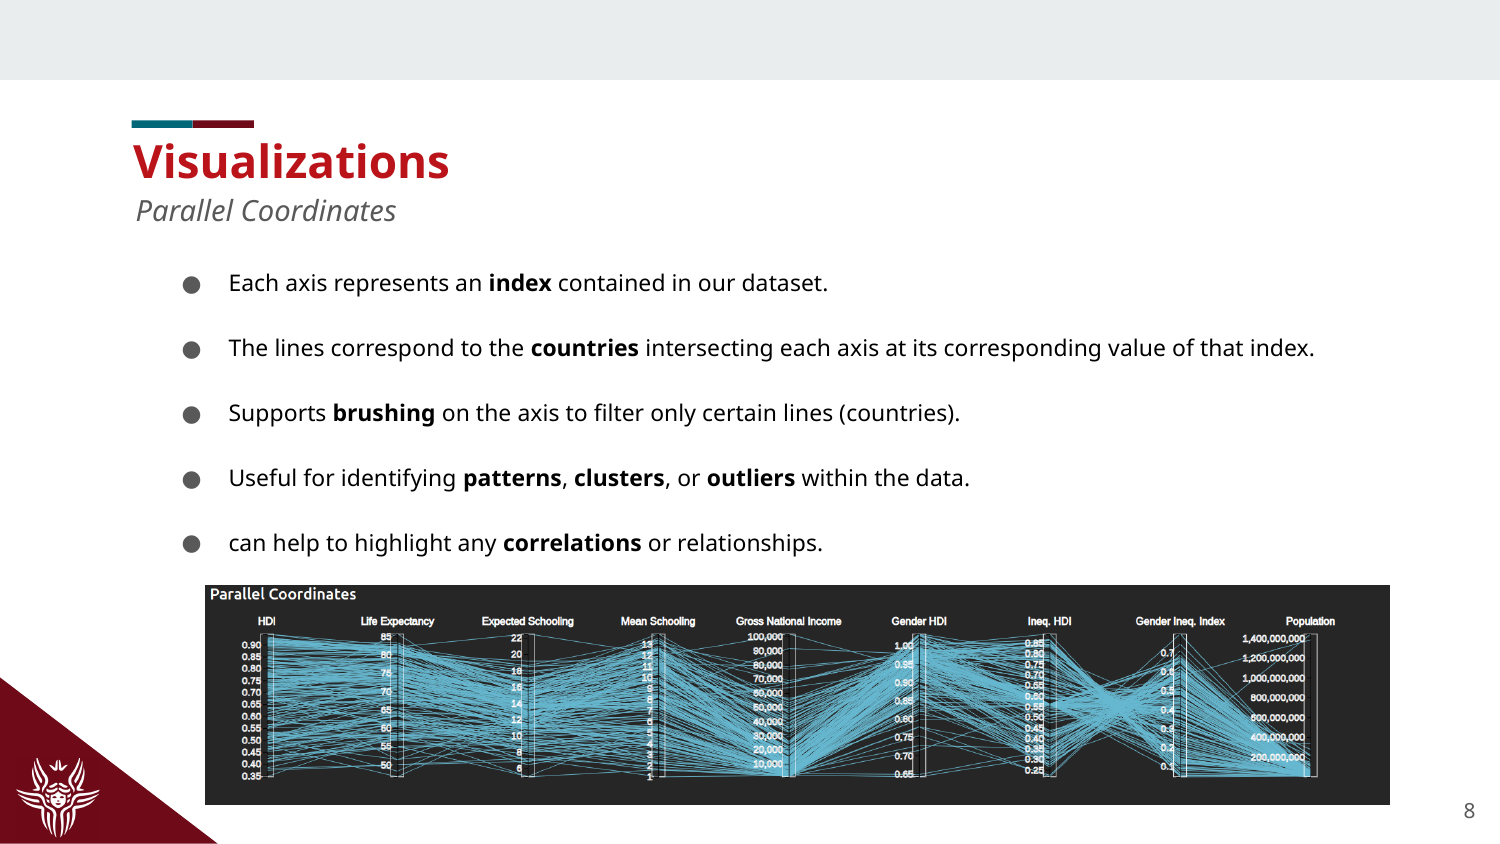

# Visualizations
Parallel Coordinates
Each axis represents an index contained in our dataset.
The lines correspond to the countries intersecting each axis at its corresponding value of that index.
Supports brushing on the axis to filter only certain lines (countries).
Useful for identifying patterns, clusters, or outliers within the data.
can help to highlight any correlations or relationships.